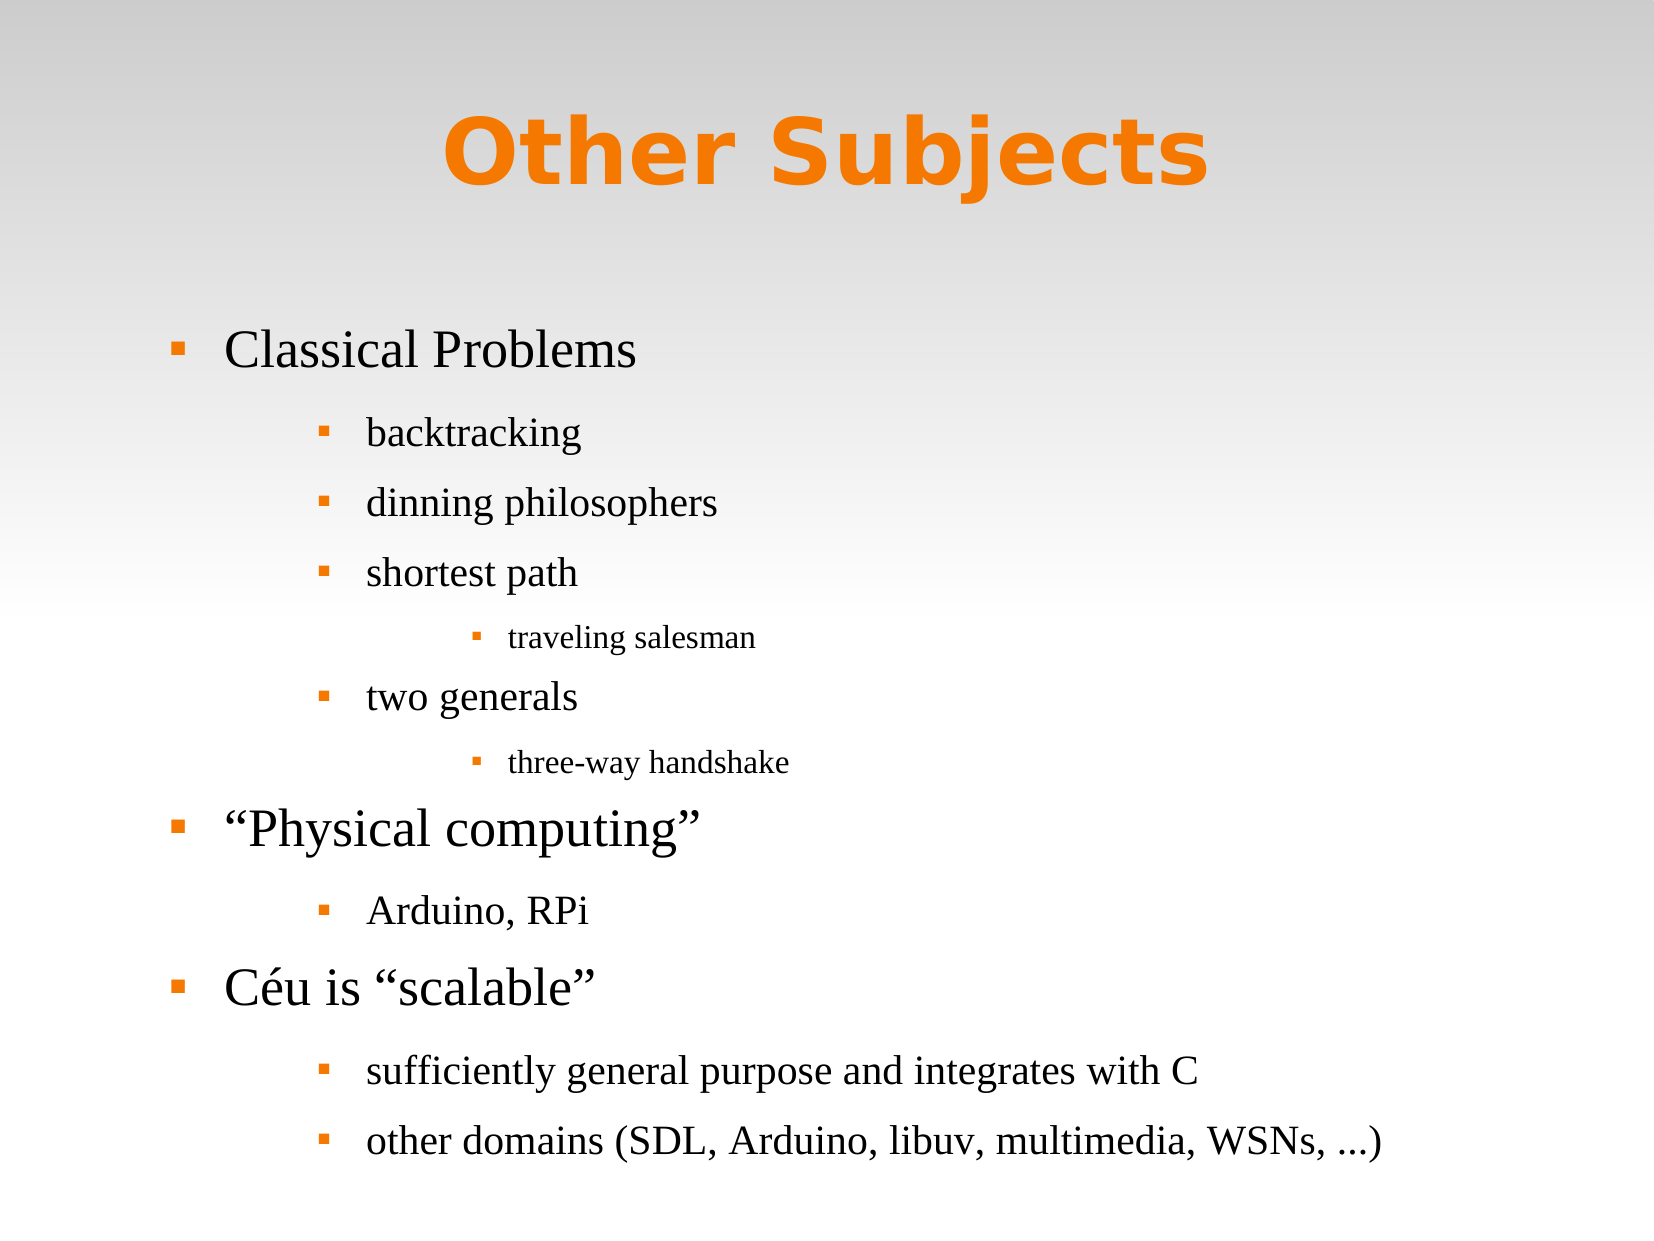

# Other Subjects
Classical Problems
backtracking
dinning philosophers
shortest path
traveling salesman
two generals
three-way handshake
“Physical computing”
Arduino, RPi
Céu is “scalable”
sufficiently general purpose and integrates with C
other domains (SDL, Arduino, libuv, multimedia, WSNs, ...)